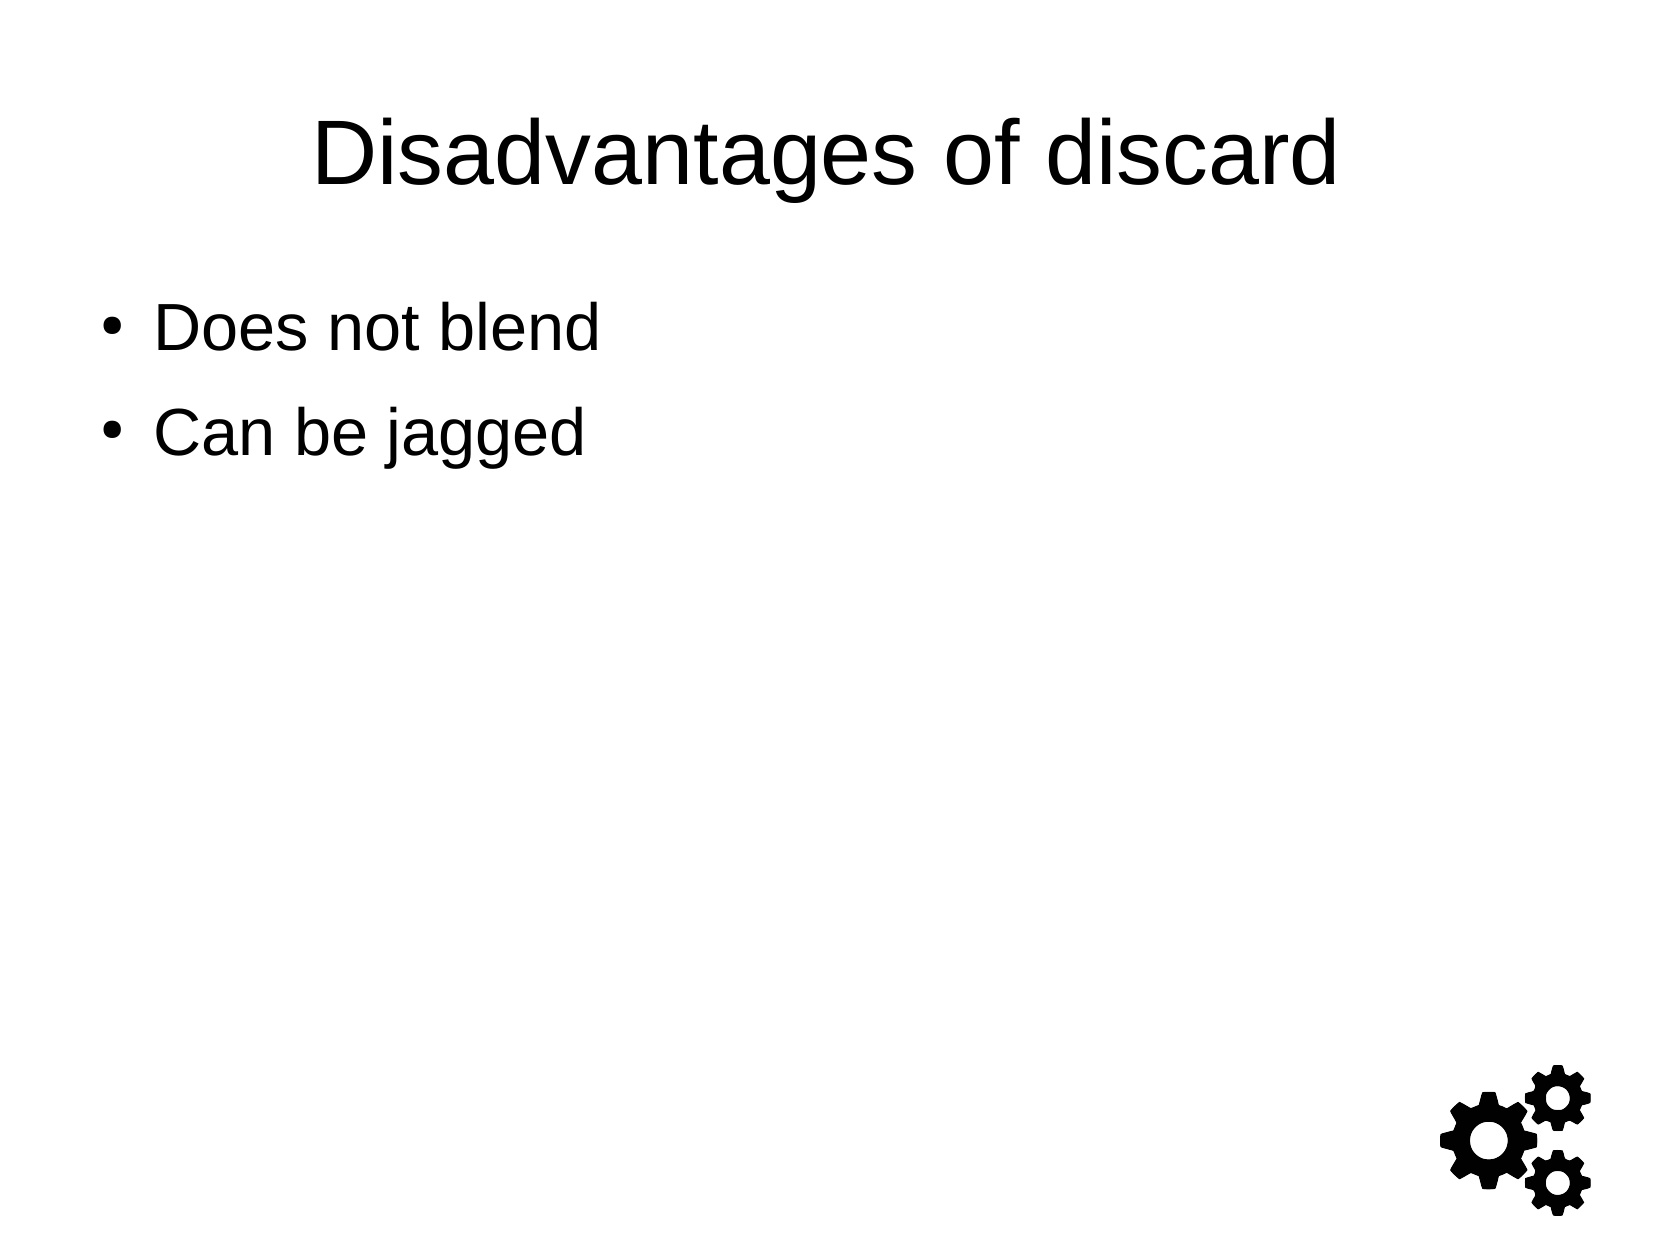

# Disadvantages of discard
Does not blend
Can be jagged